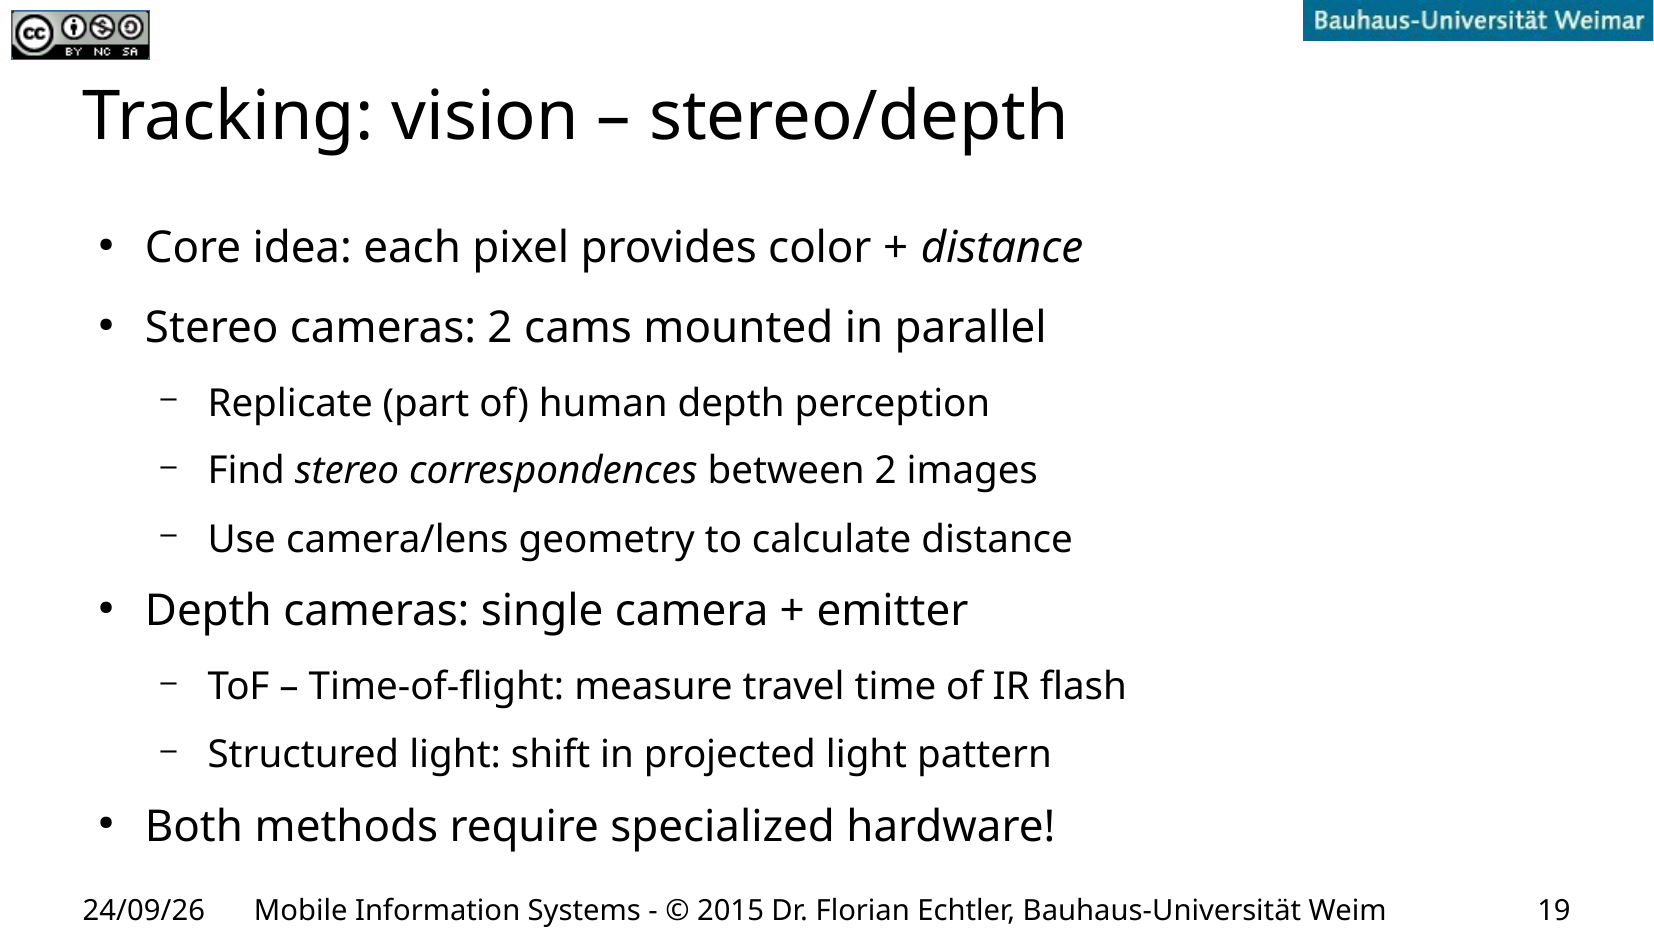

# Tracking: vision – stereo/depth
Core idea: each pixel provides color + distance
Stereo cameras: 2 cams mounted in parallel
Replicate (part of) human depth perception
Find stereo correspondences between 2 images
Use camera/lens geometry to calculate distance
Depth cameras: single camera + emitter
ToF – Time-of-flight: measure travel time of IR flash
Structured light: shift in projected light pattern
Both methods require specialized hardware!
Mobile Information Systems - © 2015 Dr. Florian Echtler, Bauhaus-Universität Weimar
19